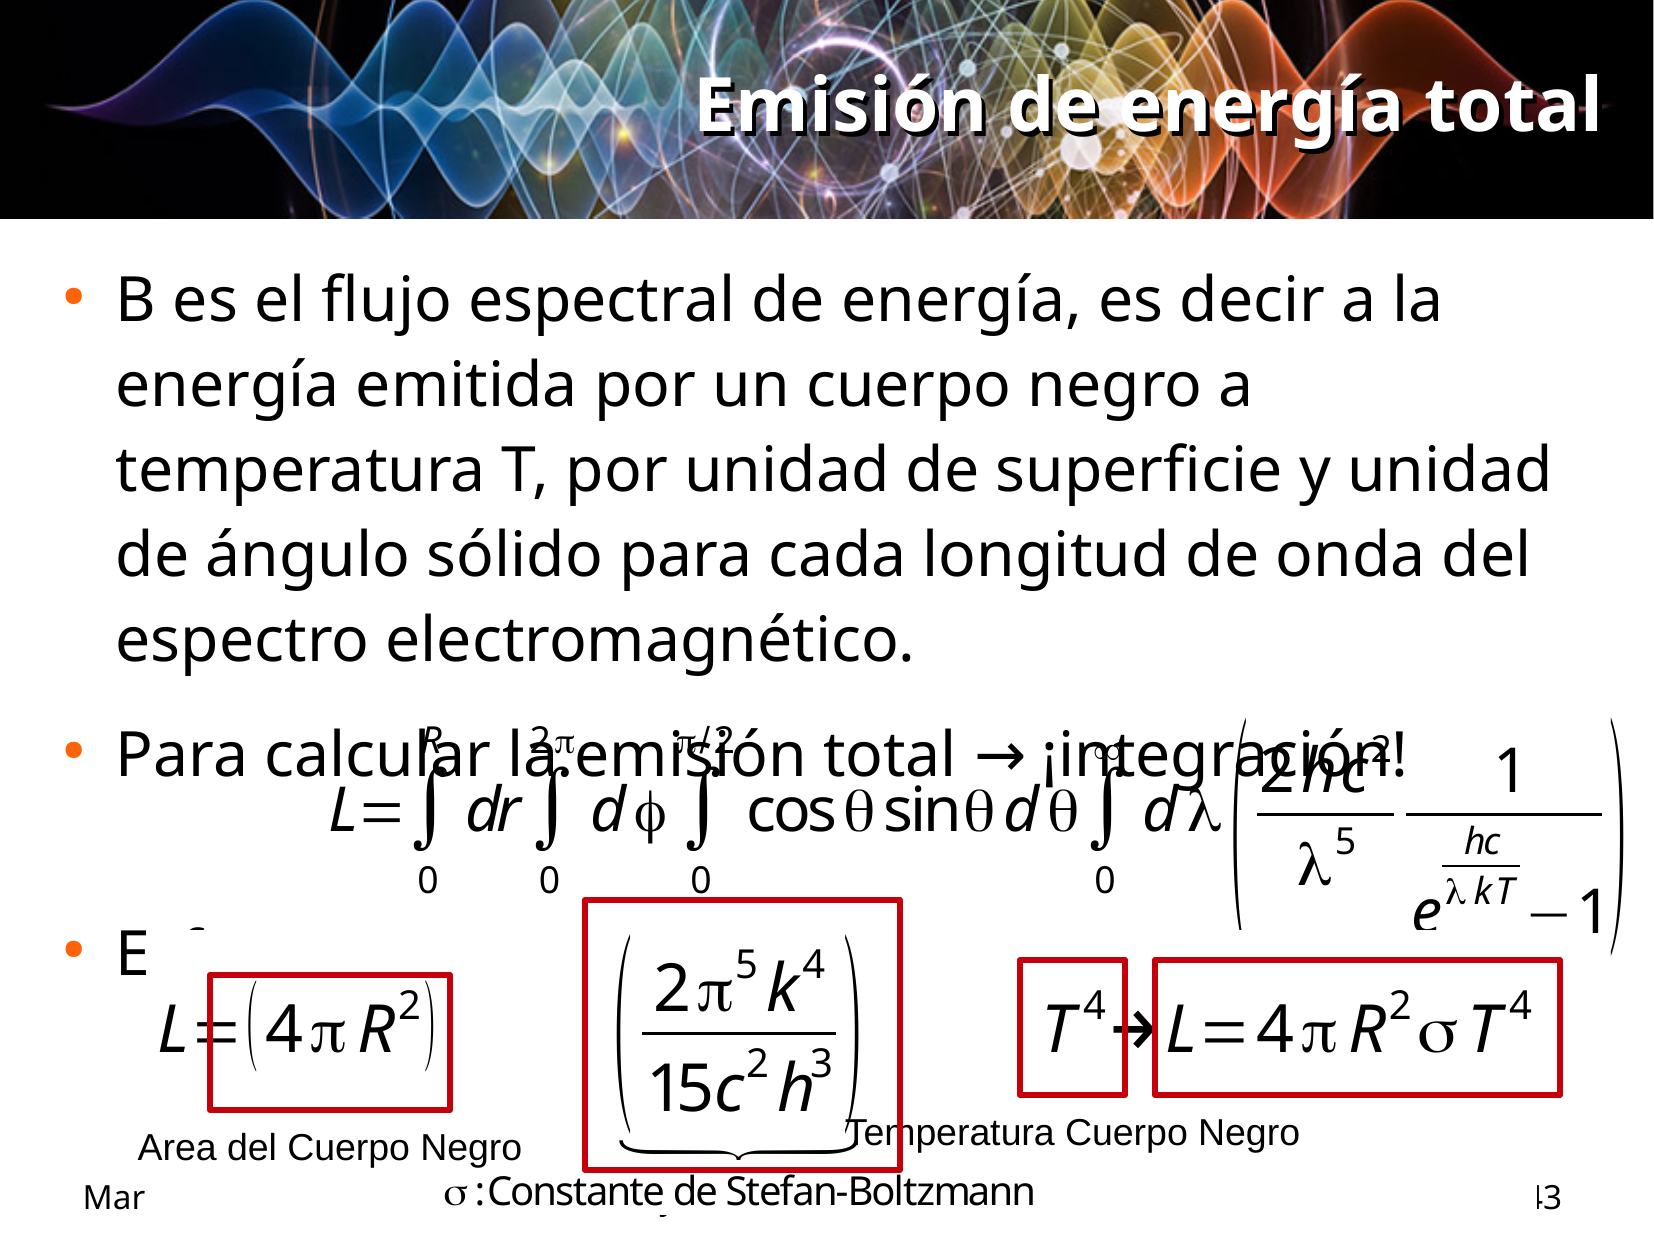

# Emisión de energía total
B es el flujo espectral de energía, es decir a la energía emitida por un cuerpo negro a temperatura T, por unidad de superficie y unidad de ángulo sólido para cada longitud de onda del espectro electromagnético.
Para calcular la emisión total → ¡integración!
Esfera:
Temperatura Cuerpo Negro
Area del Cuerpo Negro
Mar 14, 2017
H. Asorey - Moderna A 2017 - U01C02
38